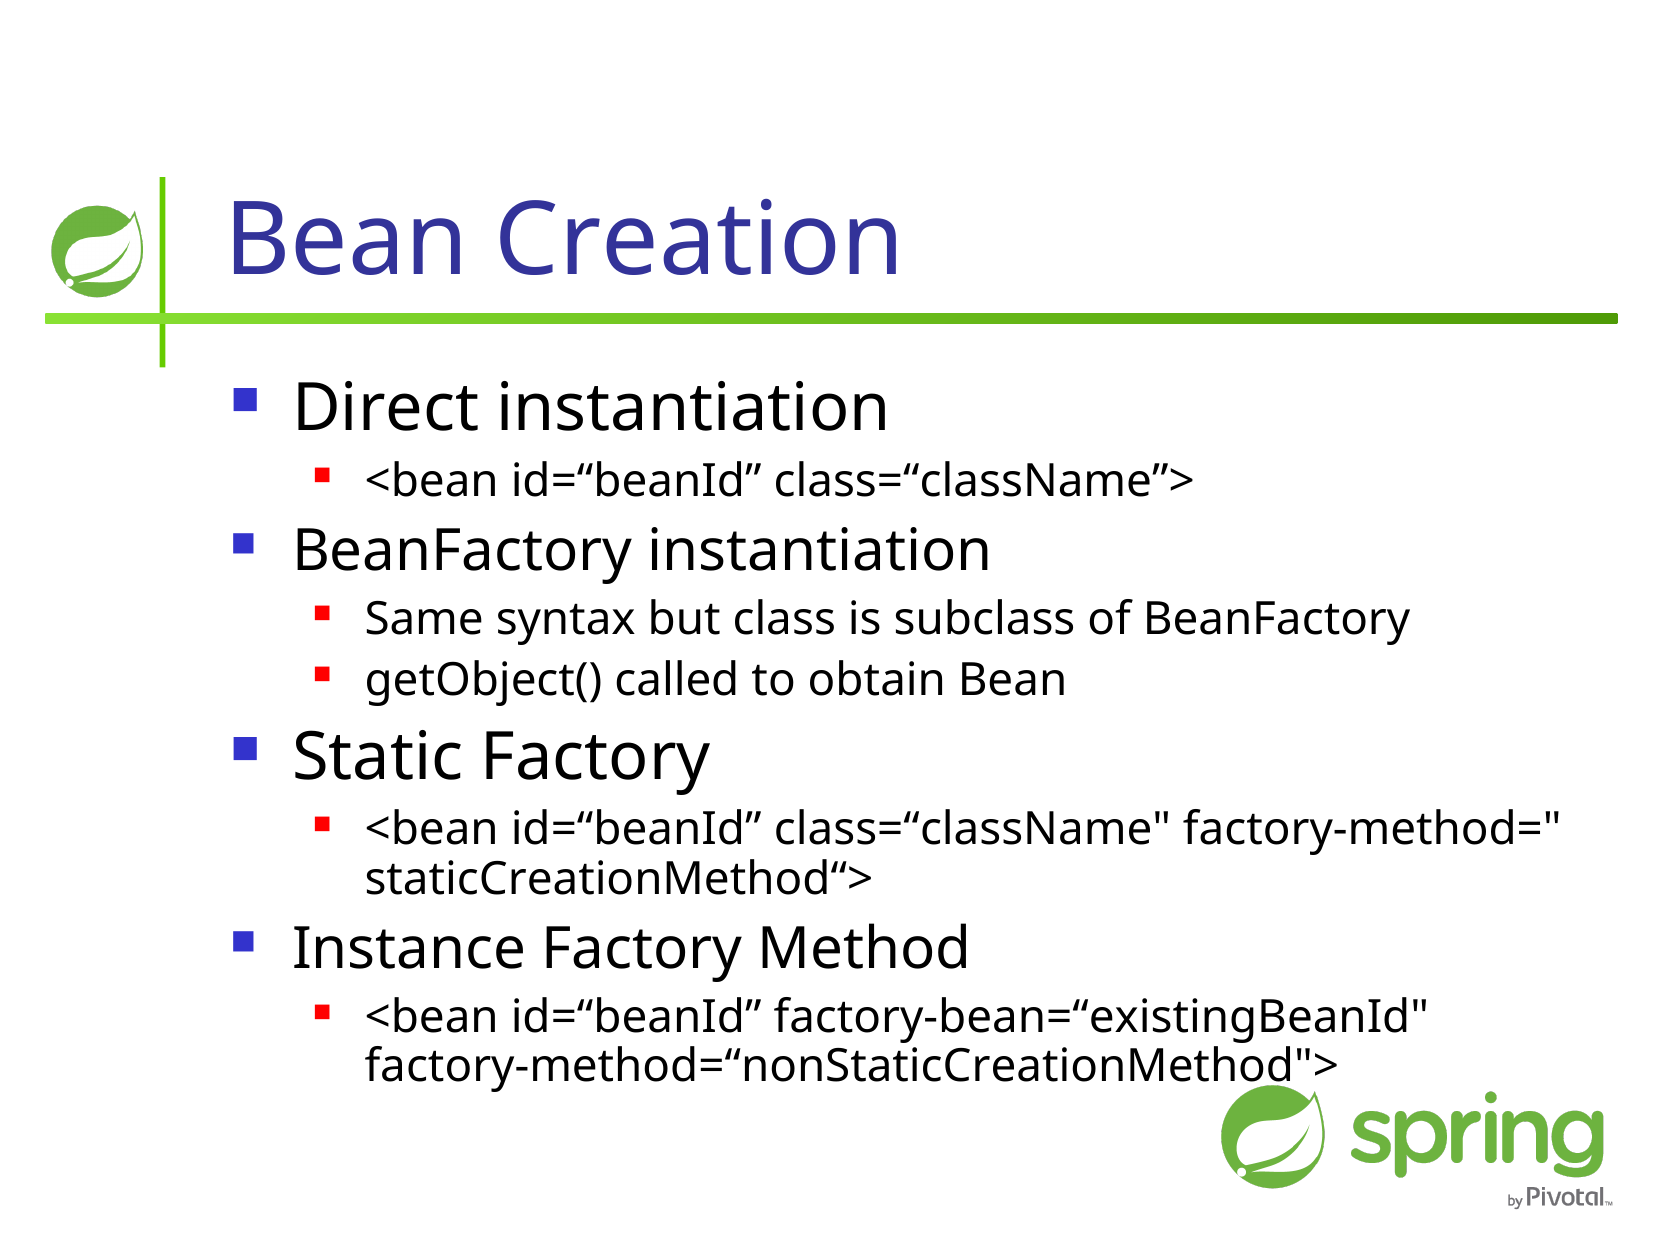

# Bean Creation
Direct instantiation
<bean id=“beanId” class=“className”>
BeanFactory instantiation
Same syntax but class is subclass of BeanFactory
getObject() called to obtain Bean
Static Factory
<bean id=“beanId” class=“className" factory-method=" staticCreationMethod“>
Instance Factory Method
<bean id=“beanId” factory-bean=“existingBeanId" factory-method=“nonStaticCreationMethod">